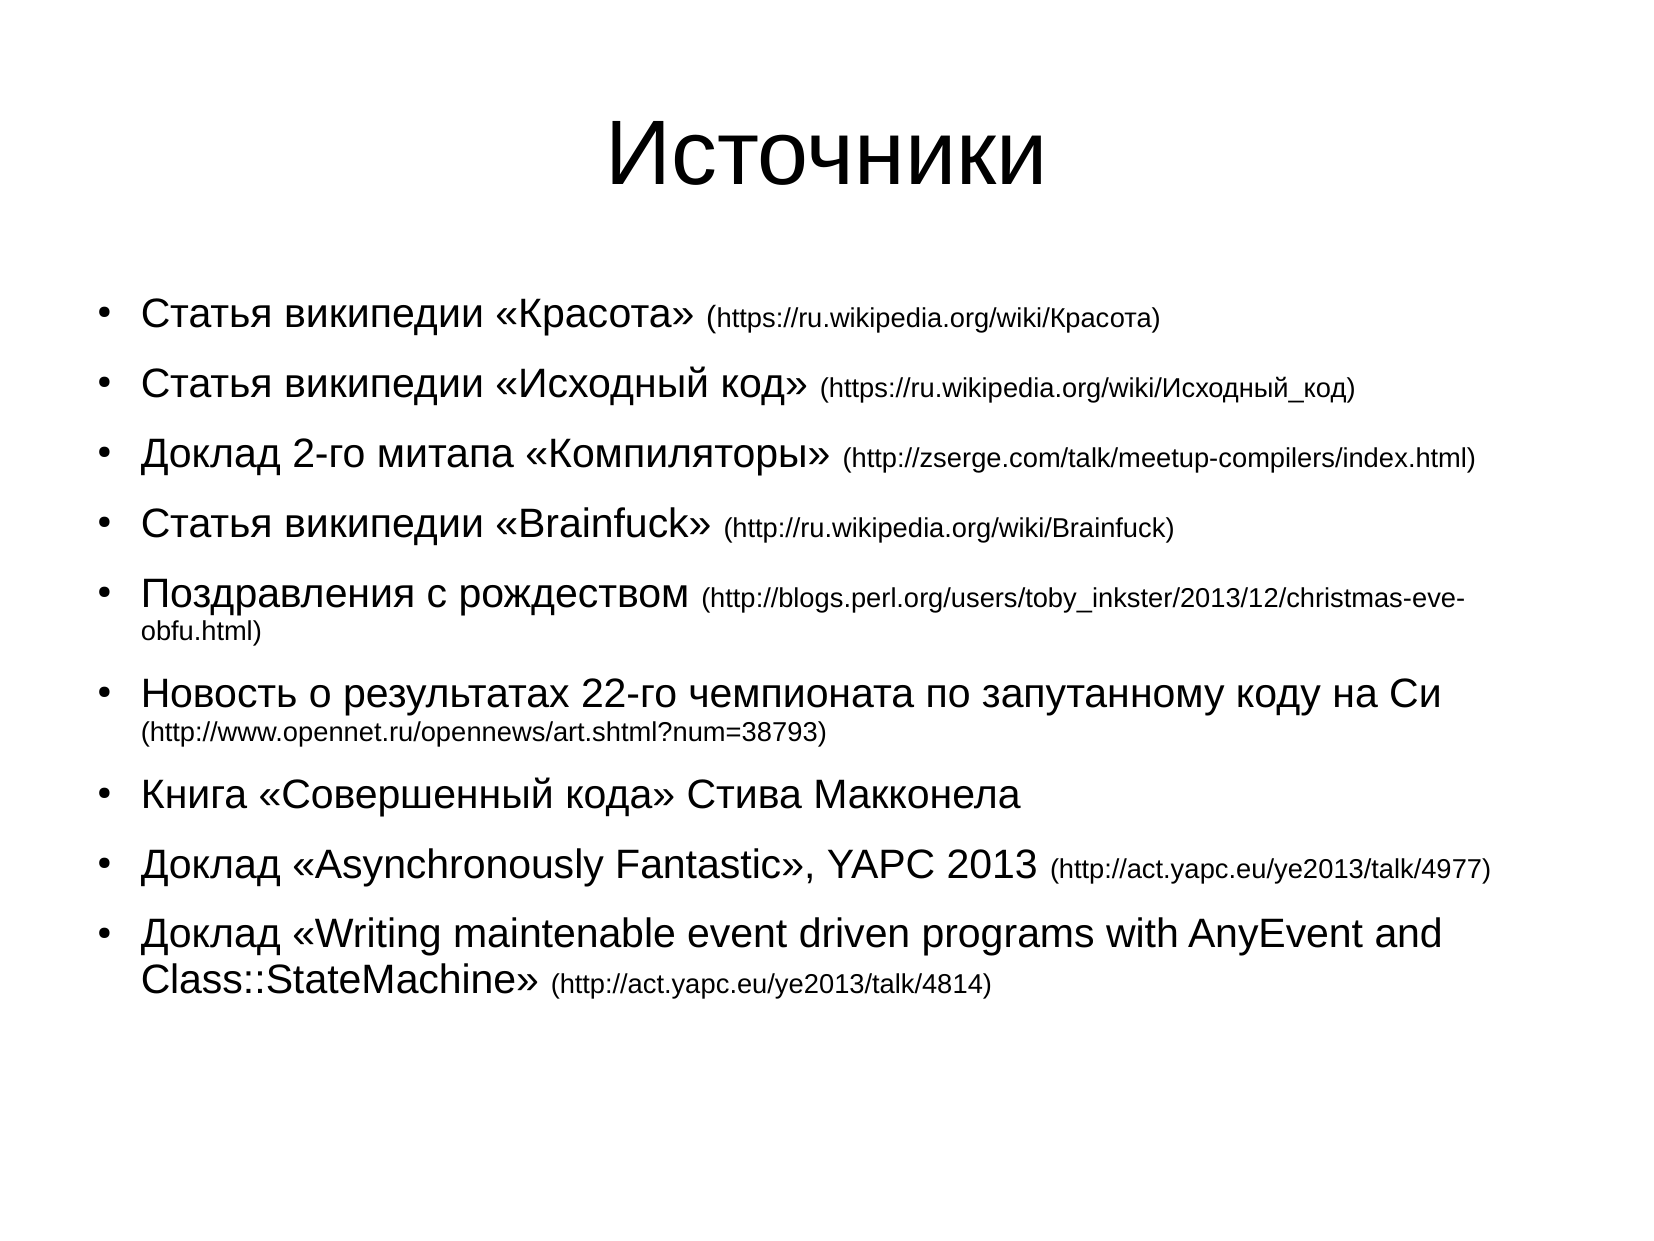

# Источники
Статья википедии «Красота» (https://ru.wikipedia.org/wiki/Красота)
Статья википедии «Исходный код» (https://ru.wikipedia.org/wiki/Исходный_код)
Доклад 2-го митапа «Компиляторы» (http://zserge.com/talk/meetup-compilers/index.html)
Статья википедии «Brainfuck» (http://ru.wikipedia.org/wiki/Brainfuck)
Поздравления с рождеством (http://blogs.perl.org/users/toby_inkster/2013/12/christmas-eve-obfu.html)
Новость о результатах 22-го чемпионата по запутанному коду на Си (http://www.opennet.ru/opennews/art.shtml?num=38793)
Книга «Совершенный кода» Стива Макконела
Доклад «Asynchronously Fantastic», YAPC 2013 (http://act.yapc.eu/ye2013/talk/4977)
Доклад «Writing maintenable event driven programs with AnyEvent and Class::StateMachine» (http://act.yapc.eu/ye2013/talk/4814)